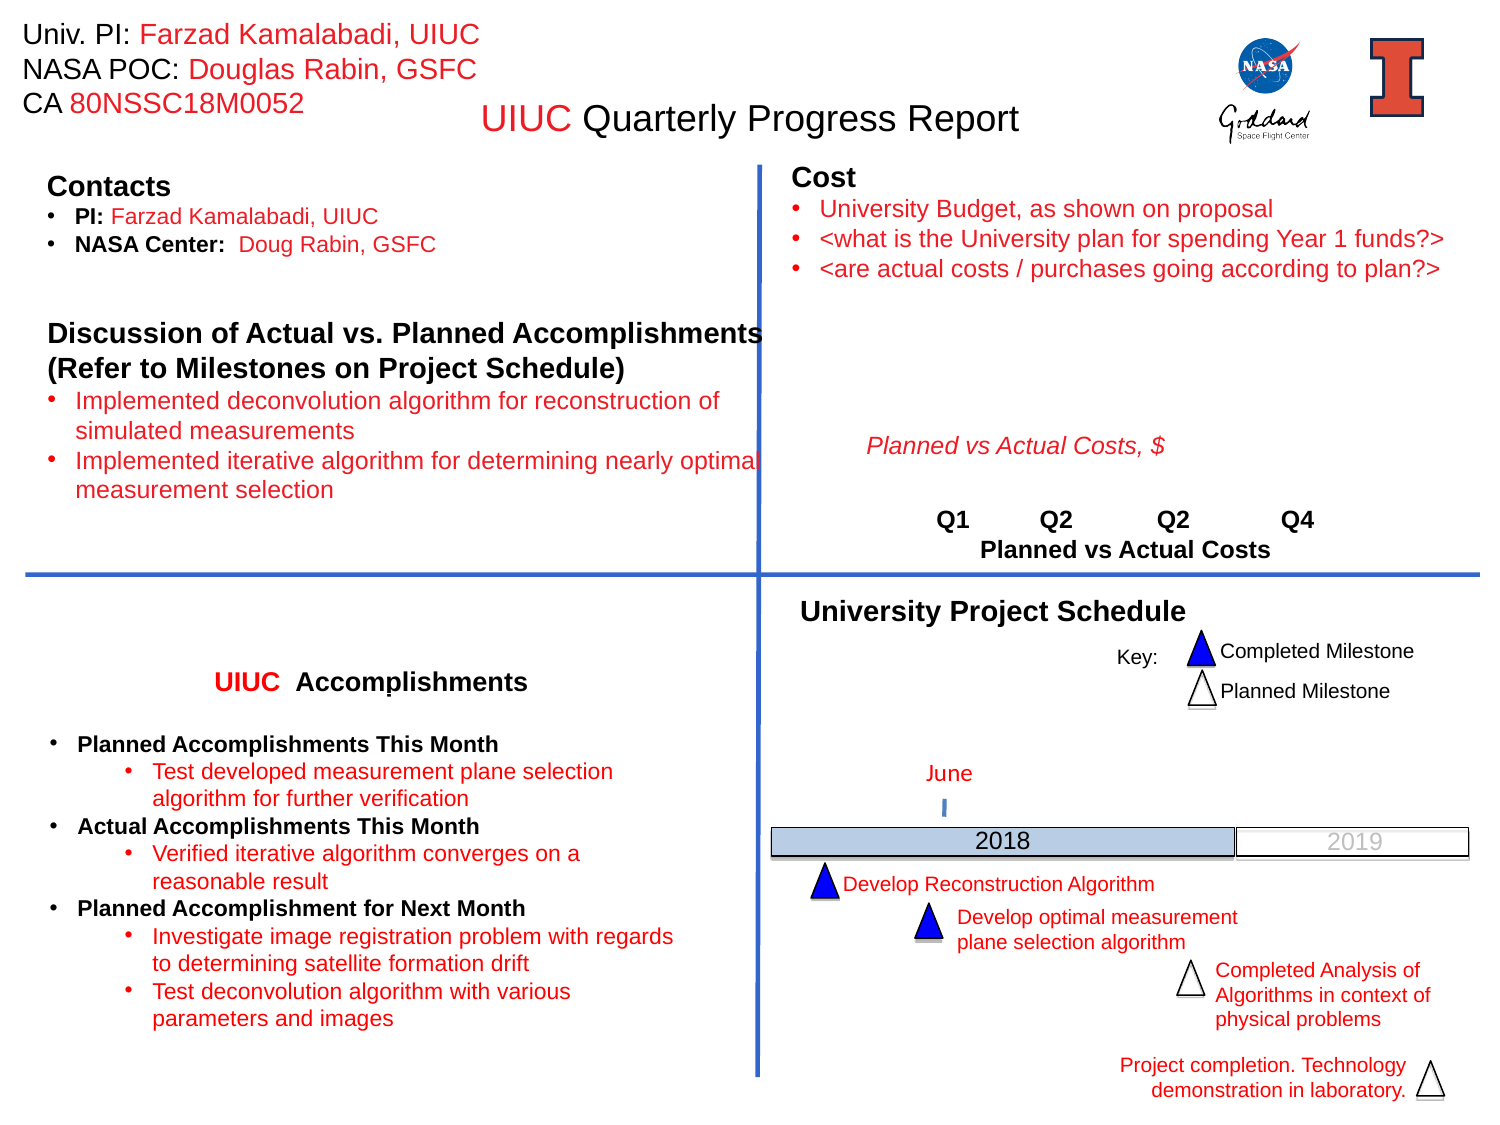

Univ. PI: Farzad Kamalabadi, UIUC
NASA POC: Douglas Rabin, GSFC
CA 80NSSC18M0052
UIUC Quarterly Progress Report
Cost
University Budget, as shown on proposal
<what is the University plan for spending Year 1 funds?>
<are actual costs / purchases going according to plan?>
Contacts
PI: Farzad Kamalabadi, UIUC
NASA Center: Doug Rabin, GSFC
Discussion of Actual vs. Planned Accomplishments
(Refer to Milestones on Project Schedule)
Implemented deconvolution algorithm for reconstruction of simulated measurements
Implemented iterative algorithm for determining nearly optimal measurement selection
Planned vs Actual Costs, $
Q1 Q2 Q2 Q4
Planned vs Actual Costs
University Project Schedule
Completed Milestone
Key:
UIUC Accomplishments
Planned Accomplishments This Month
Test developed measurement plane selection algorithm for further verification
Actual Accomplishments This Month
Verified iterative algorithm converges on a reasonable result
Planned Accomplishment for Next Month
Investigate image registration problem with regards to determining satellite formation drift
Test deconvolution algorithm with various parameters and images
Planned Milestone
June
2018
2019
Develop Reconstruction Algorithm
Develop optimal measurement
plane selection algorithm
Completed Analysis of
Algorithms in context of
physical problems
Project completion. Technology demonstration in laboratory.